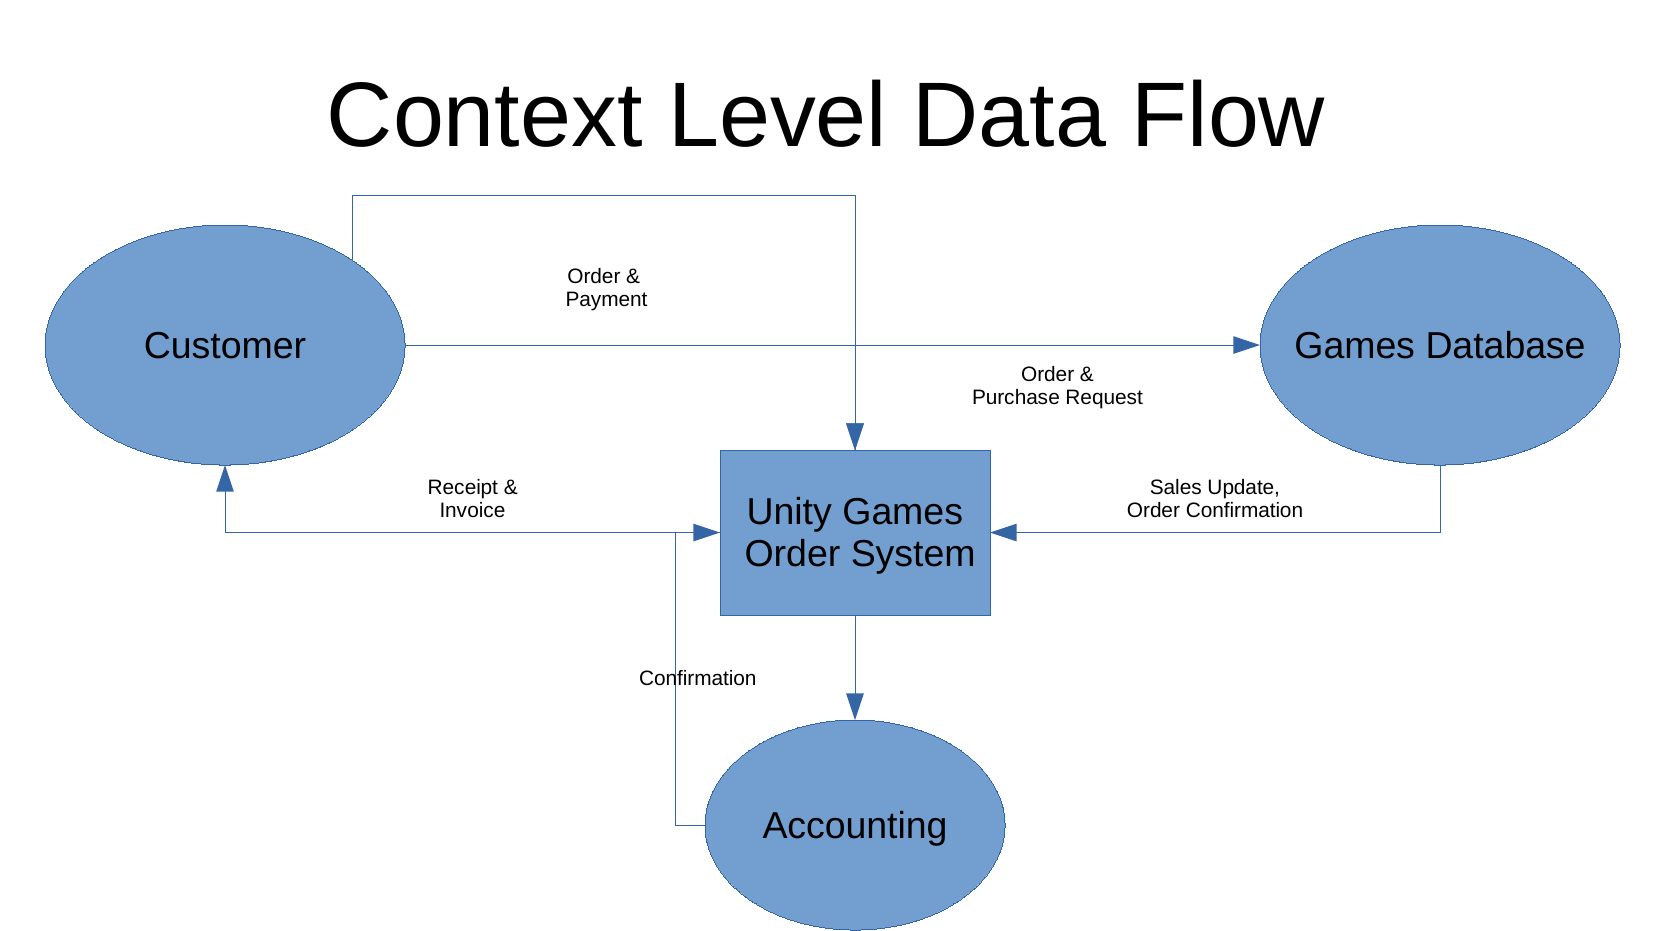

# Context Level Data Flow
Customer
Games Database
Unity Games
 Order System
Accounting